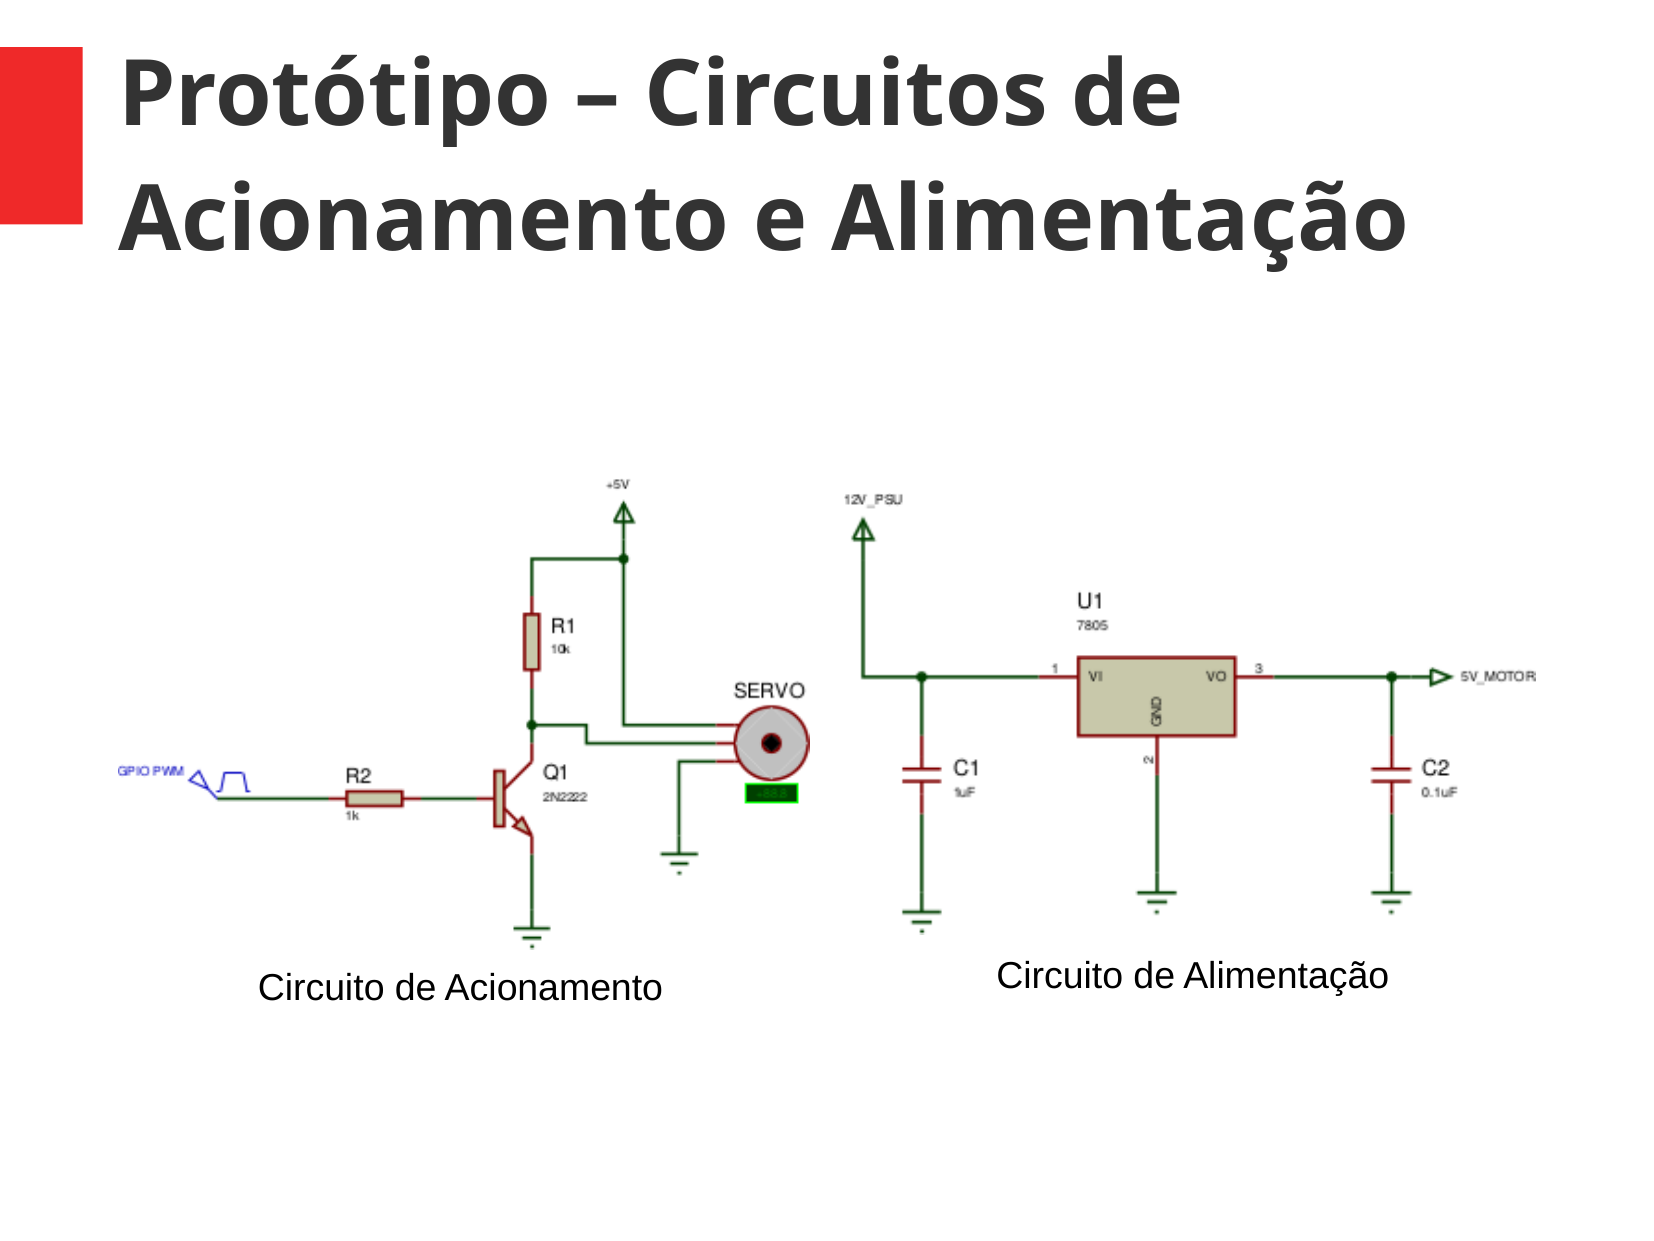

# Protótipo – Circuitos de Acionamento e Alimentação
Circuito de Alimentação
Circuito de Acionamento